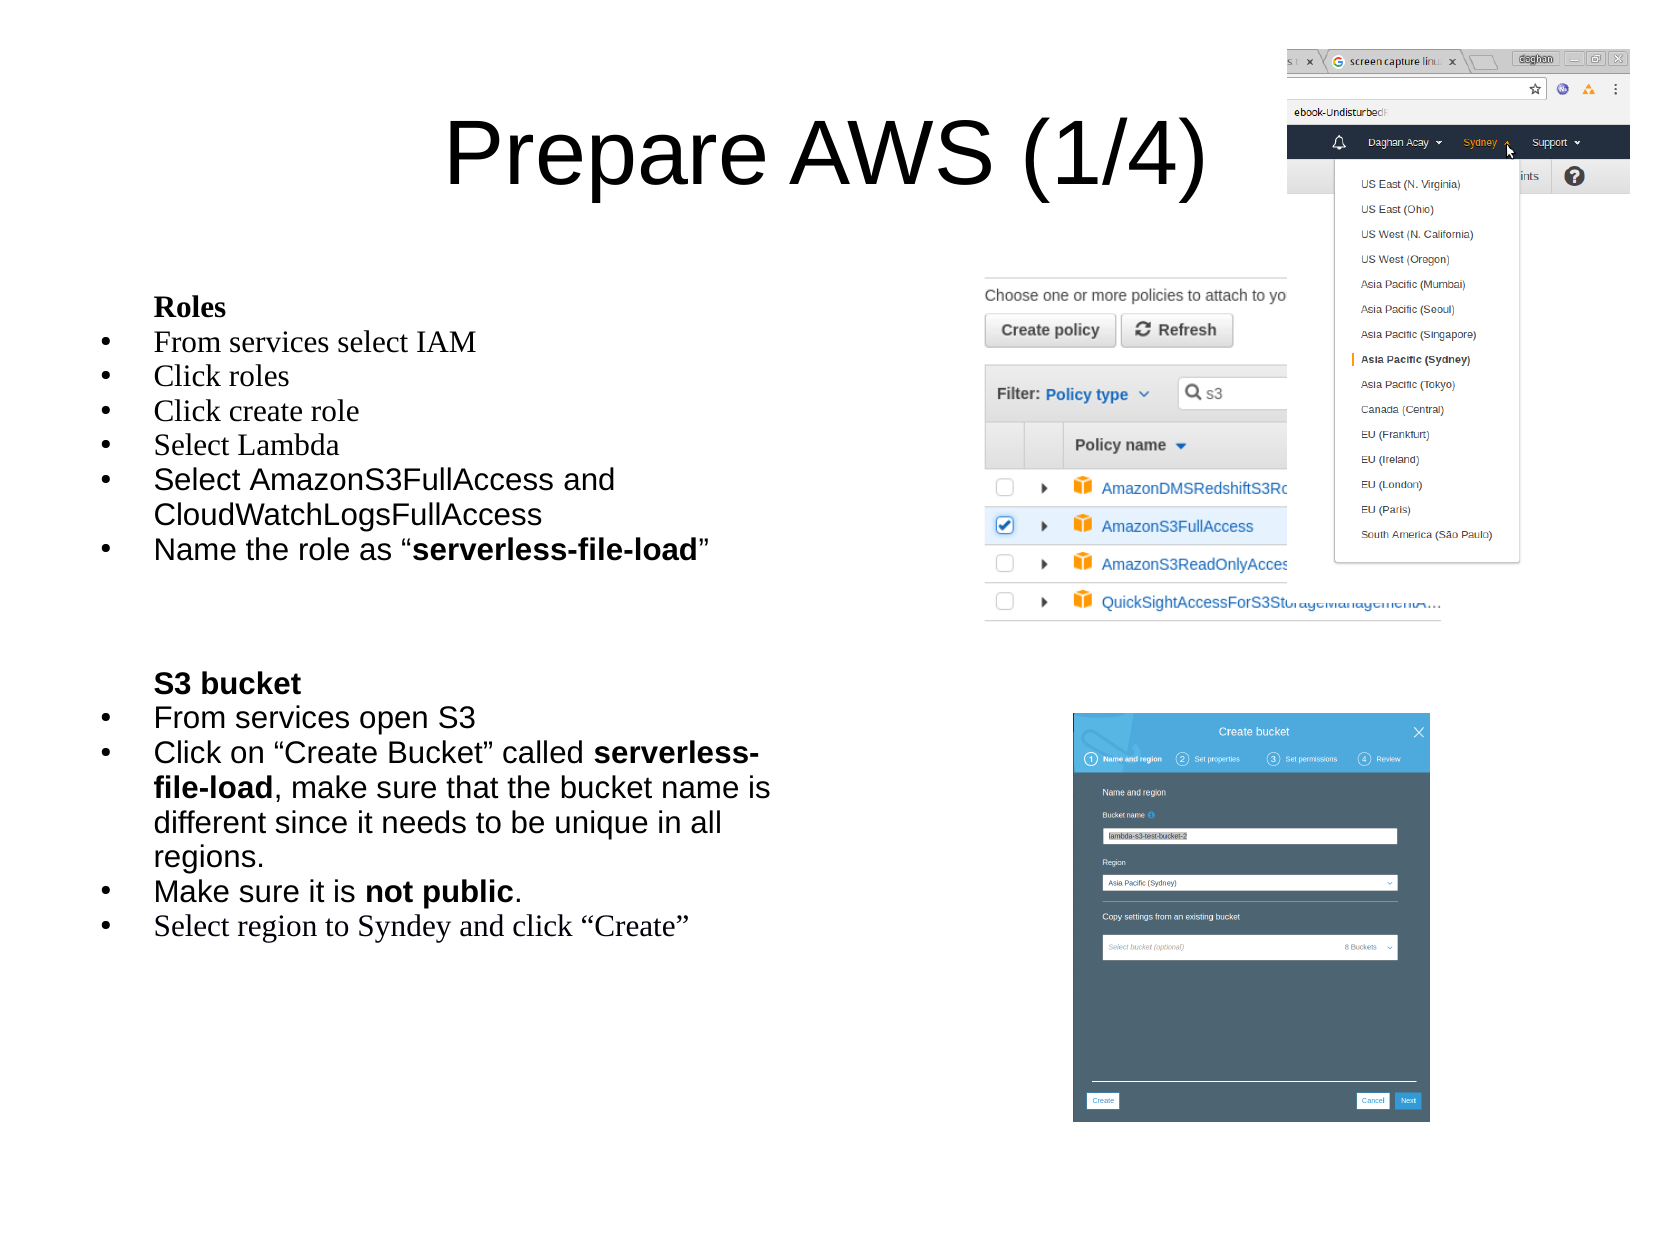

# Prepare AWS (1/4)
Roles
From services select IAM
Click roles
Click create role
Select Lambda
Select AmazonS3FullAccess and CloudWatchLogsFullAccess
Name the role as “serverless-file-load”
S3 bucket
From services open S3
Click on “Create Bucket” called serverless-file-load, make sure that the bucket name is different since it needs to be unique in all regions.
Make sure it is not public.
Select region to Syndey and click “Create”